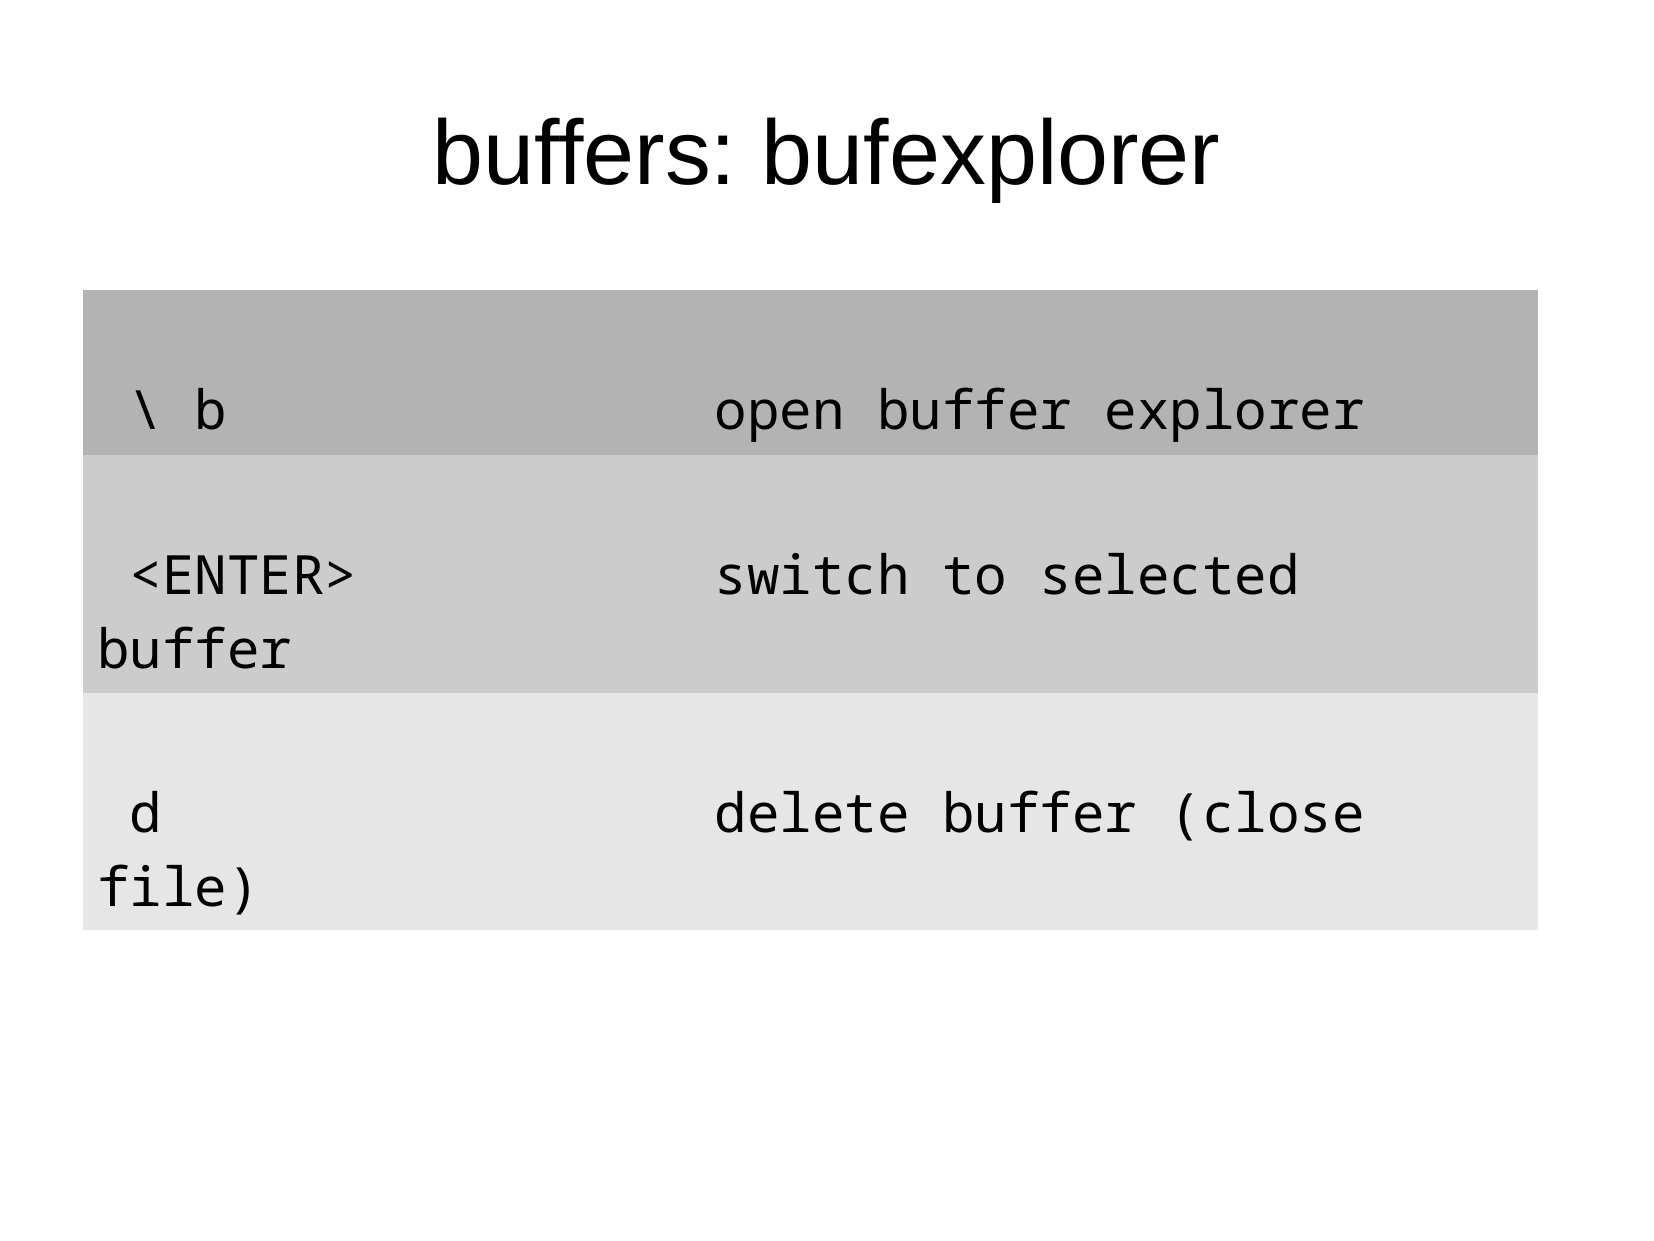

# buffers: bufexplorer
| \ b open buffer explorer |
| --- |
| <ENTER> switch to selected buffer |
| d delete buffer (close file) |